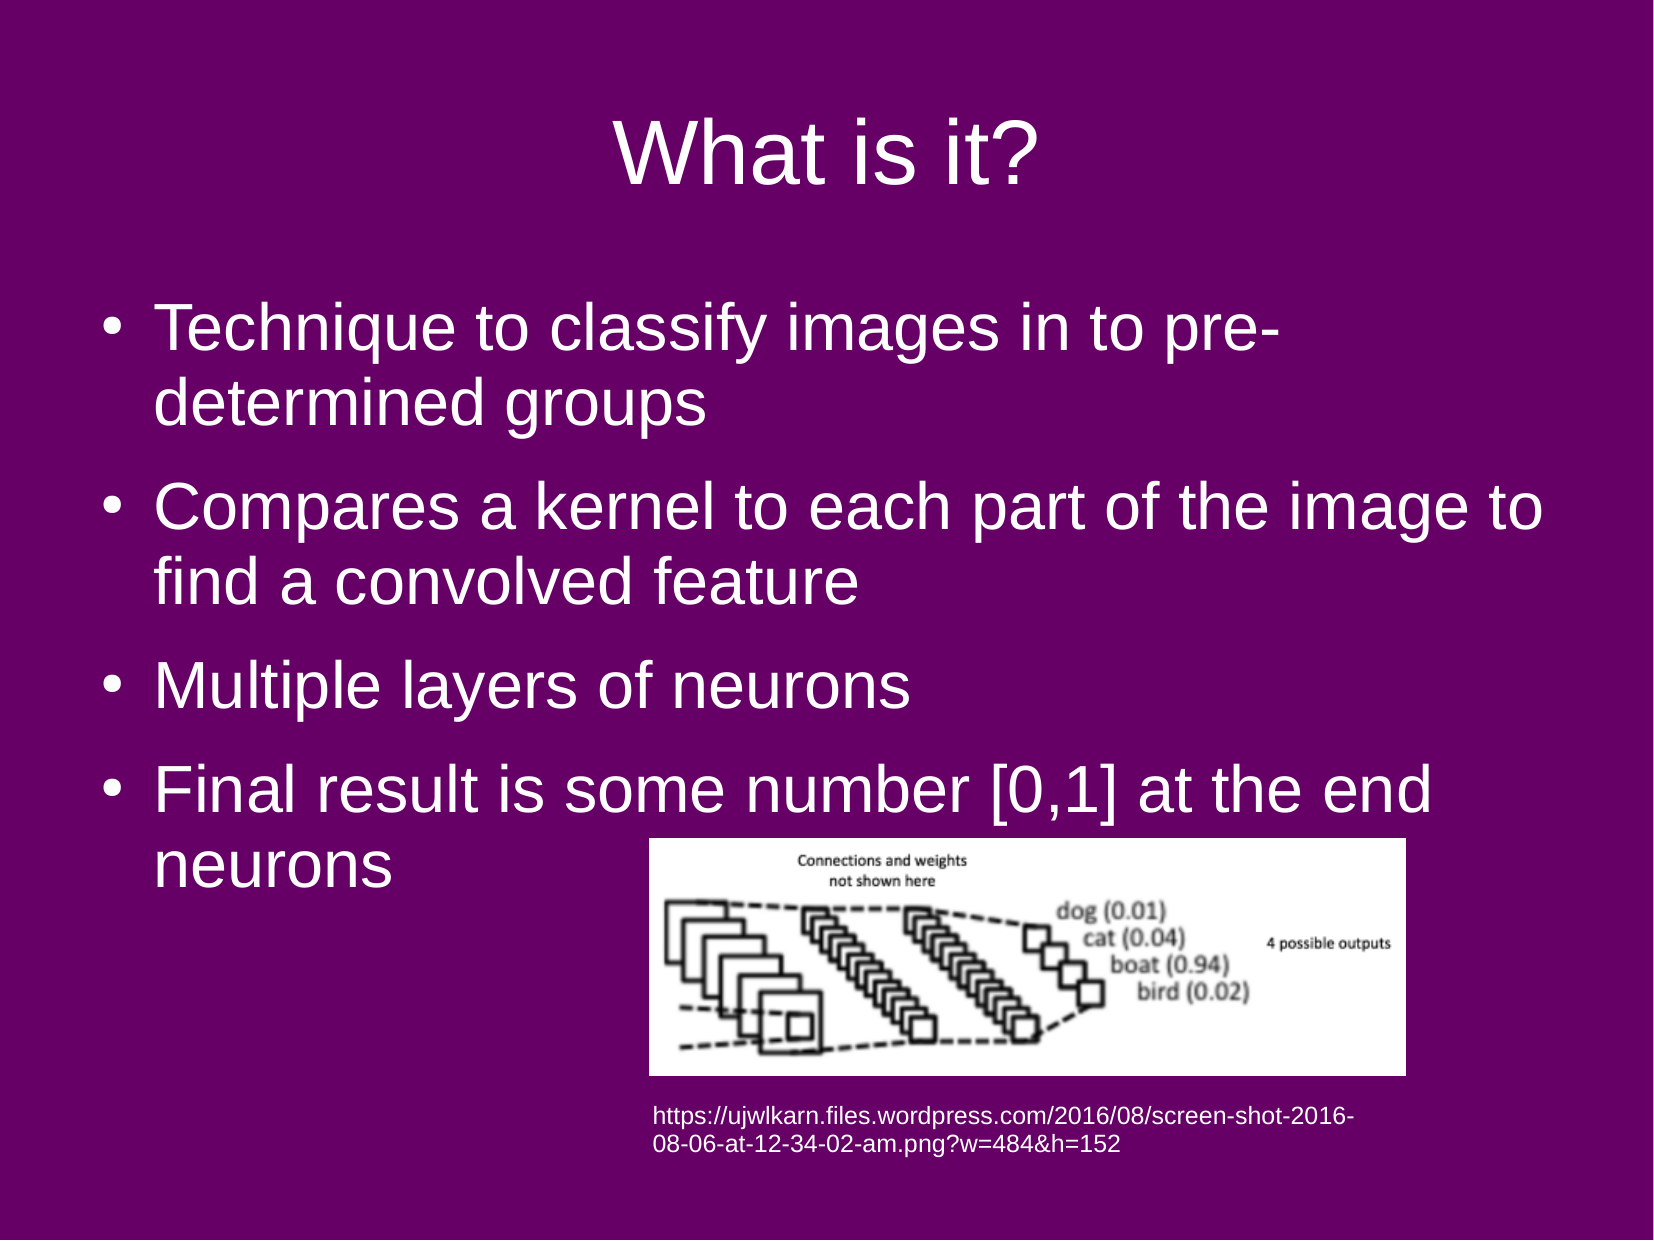

# What is it?
Technique to classify images in to pre-determined groups
Compares a kernel to each part of the image to find a convolved feature
Multiple layers of neurons
Final result is some number [0,1] at the end neurons
https://ujwlkarn.files.wordpress.com/2016/08/screen-shot-2016-08-06-at-12-34-02-am.png?w=484&h=152